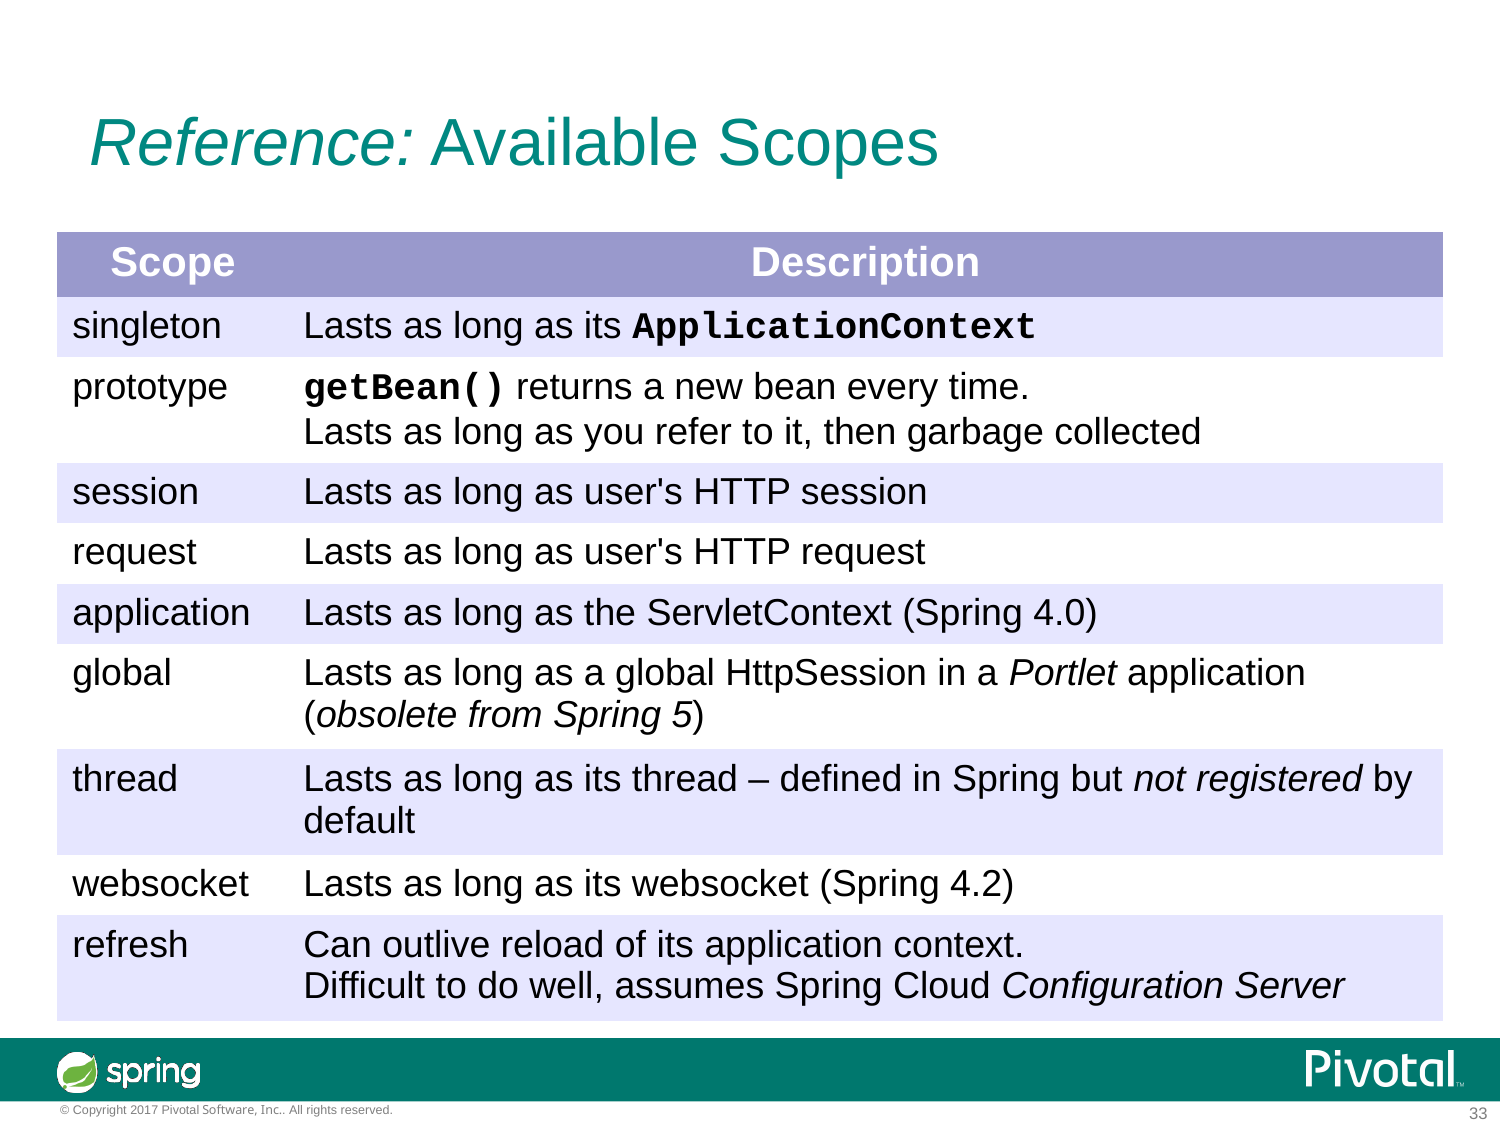

# Reference: Available Scopes
| Scope | Description |
| --- | --- |
| singleton | Lasts as long as its ApplicationContext |
| prototype | getBean() returns a new bean every time. Lasts as long as you refer to it, then garbage collected |
| session | Lasts as long as user's HTTP session |
| request | Lasts as long as user's HTTP request |
| application | Lasts as long as the ServletContext (Spring 4.0) |
| global | Lasts as long as a global HttpSession in a Portlet application (obsolete from Spring 5) |
| thread | Lasts as long as its thread – defined in Spring but not registered by default |
| websocket | Lasts as long as its websocket (Spring 4.2) |
| refresh | Can outlive reload of its application context. Difficult to do well, assumes Spring Cloud Configuration Server |